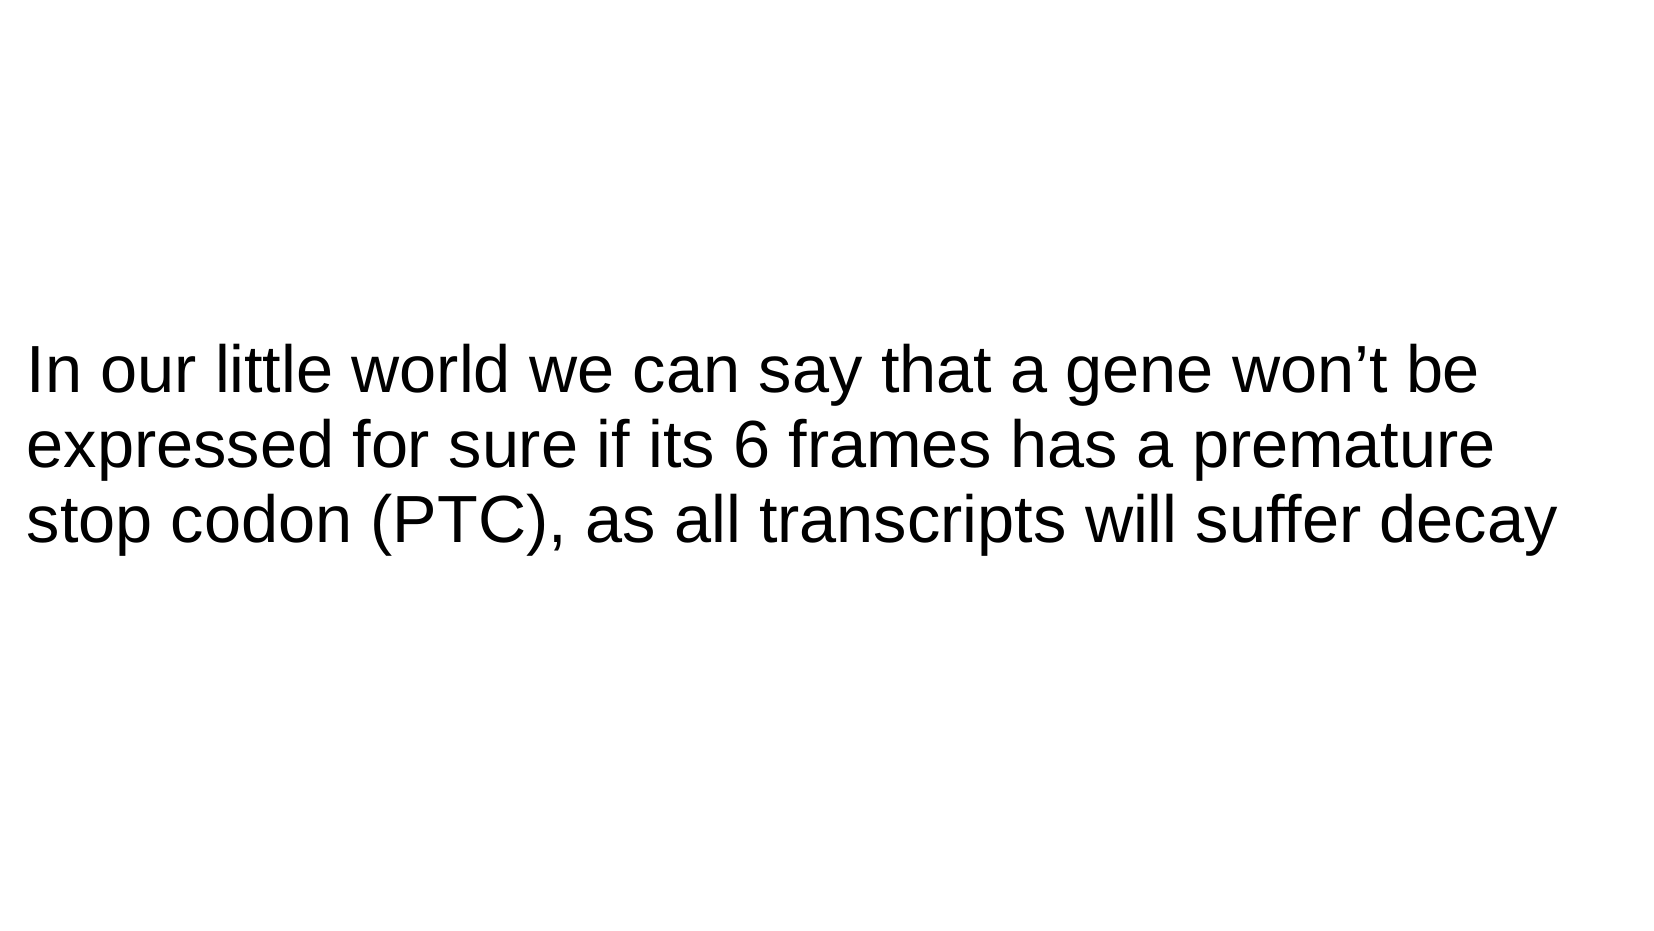

In our little world we can say that a gene won’t be expressed for sure if its 6 frames has a premature stop codon (PTC), as all transcripts will suffer decay